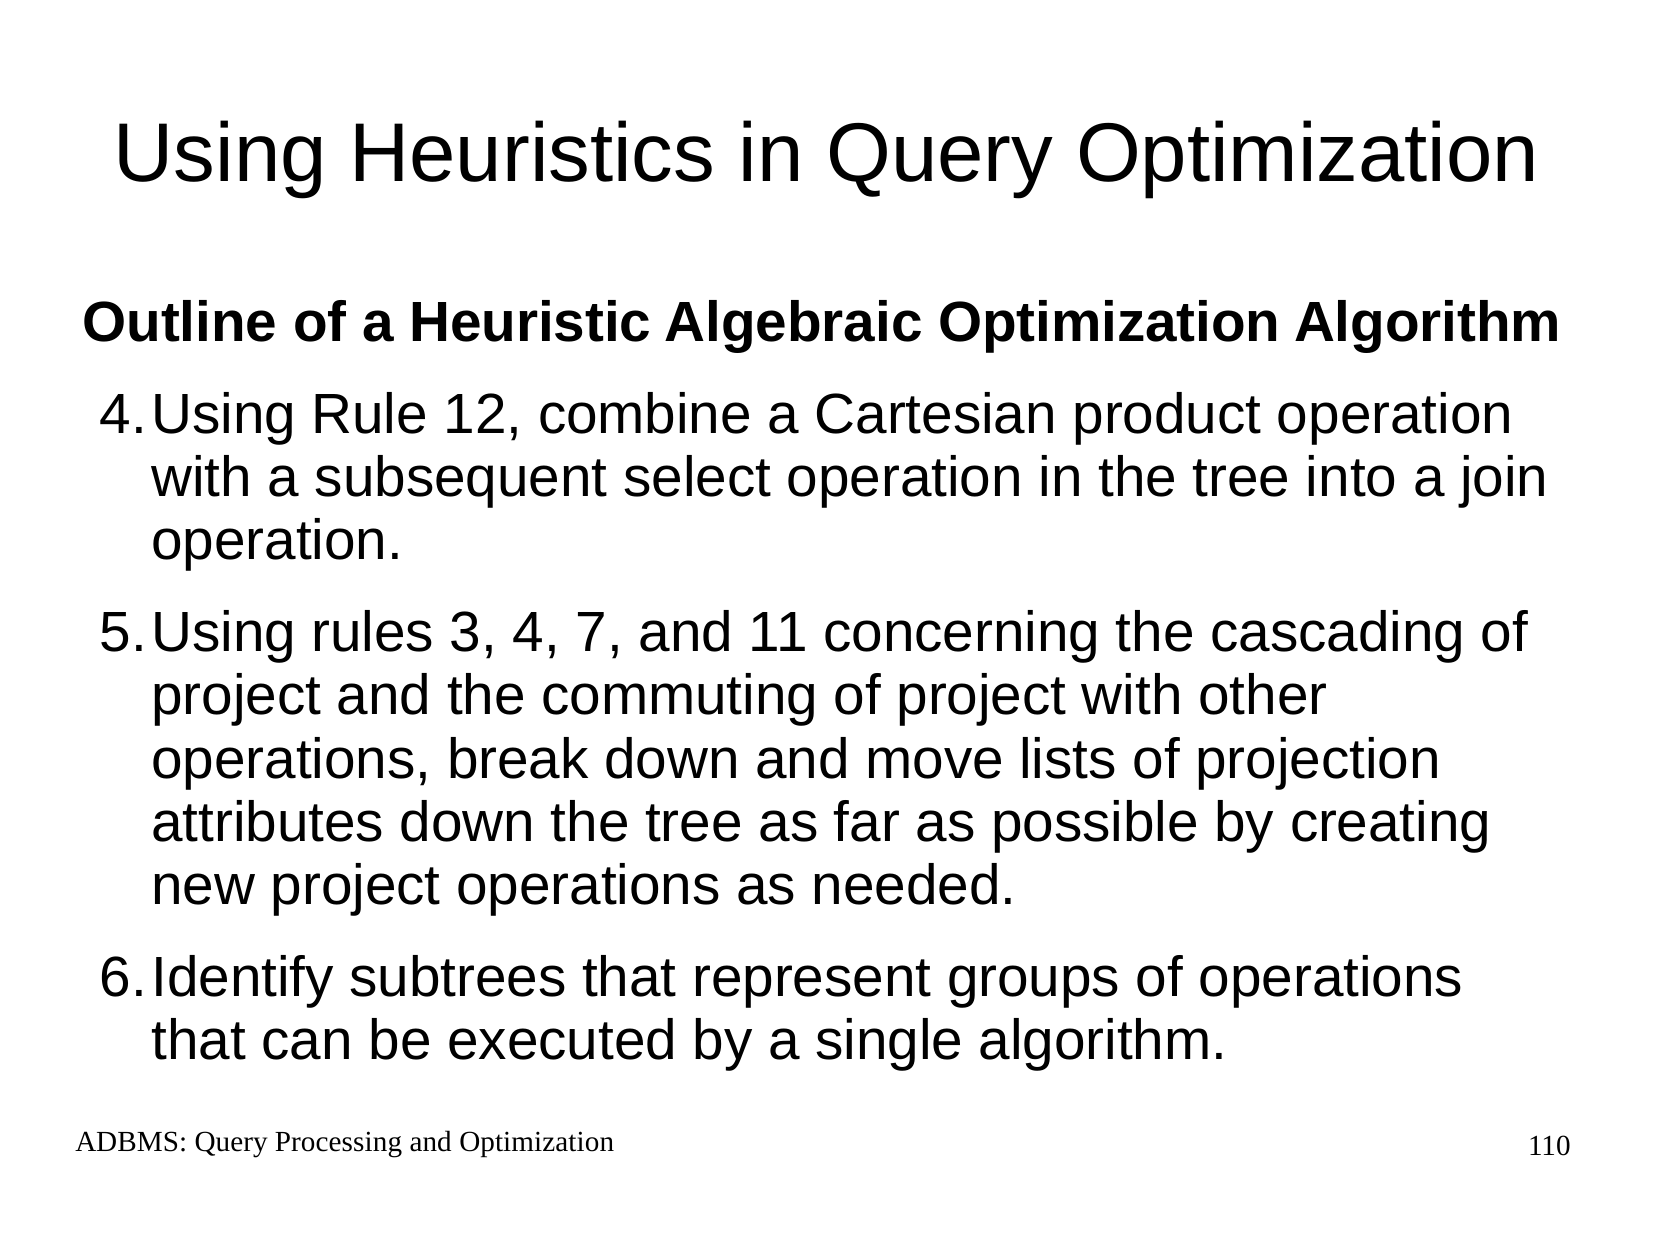

# Using Heuristics in Query Optimization
Outline of a Heuristic Algebraic Optimization Algorithm
Using Rule 12, combine a Cartesian product operation with a subsequent select operation in the tree into a join operation.
Using rules 3, 4, 7, and 11 concerning the cascading of project and the commuting of project with other operations, break down and move lists of projection attributes down the tree as far as possible by creating new project operations as needed.
Identify subtrees that represent groups of operations that can be executed by a single algorithm.